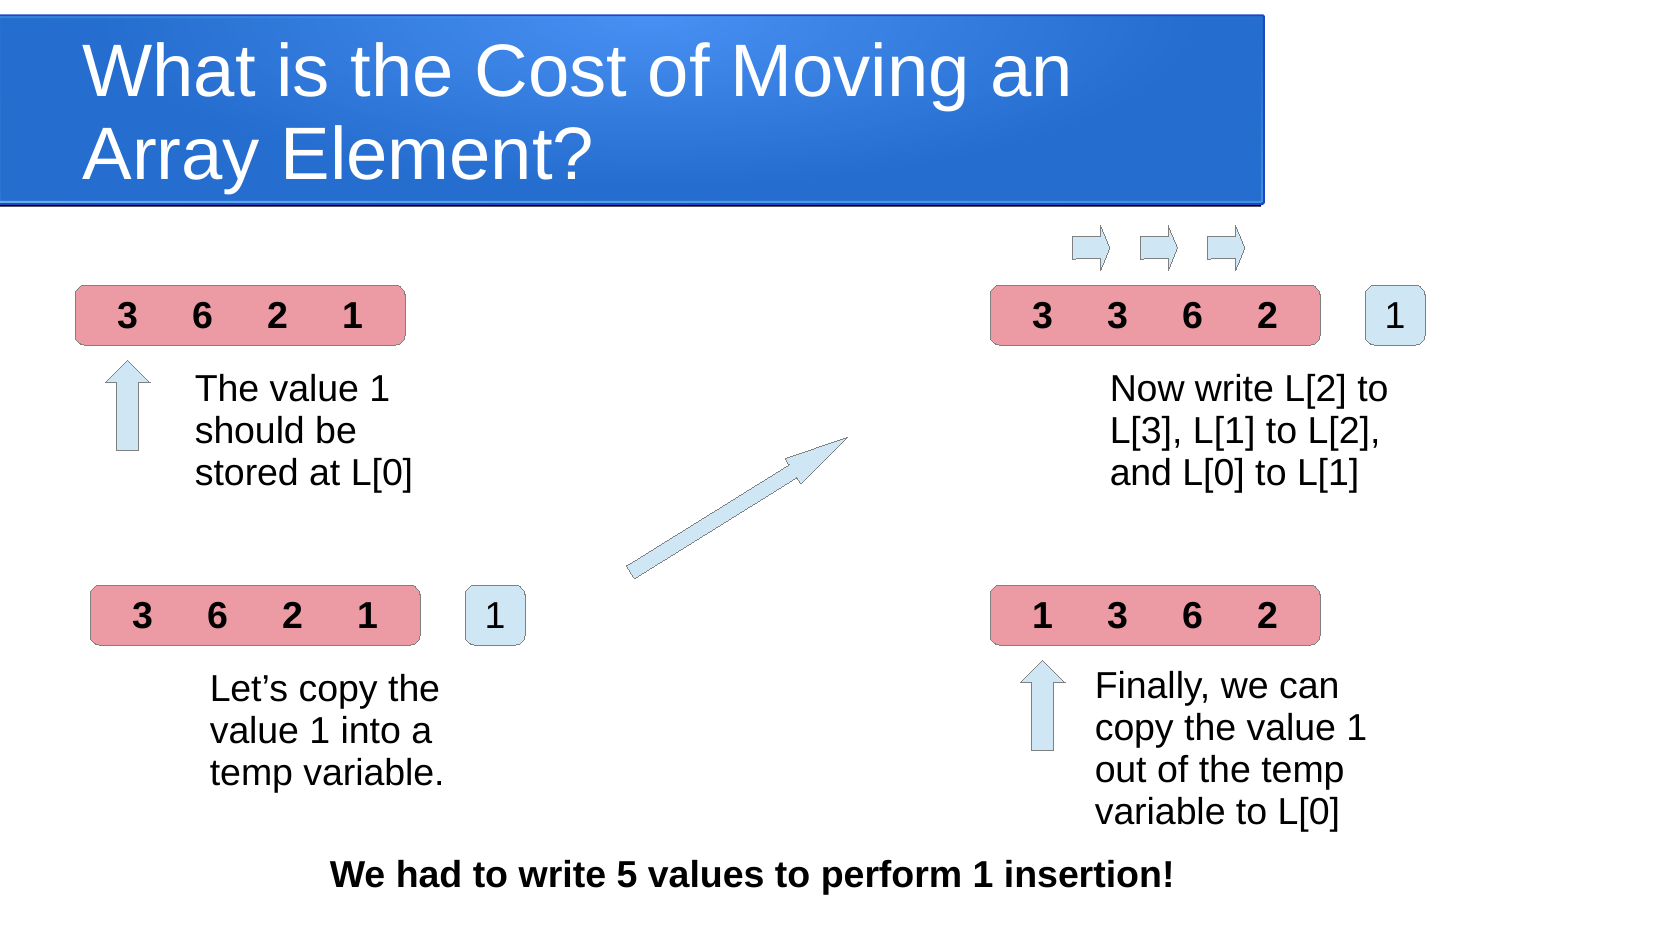

# What is the Cost of Moving an Array Element?
3	6	2	1
3	3	6	2
1
The value 1 should be stored at L[0]
Now write L[2] to L[3], L[1] to L[2], and L[0] to L[1]
3	6	2	1
1
1	3	6	2
Finally, we can copy the value 1 out of the temp variable to L[0]
Let’s copy the value 1 into a temp variable.
We had to write 5 values to perform 1 insertion!